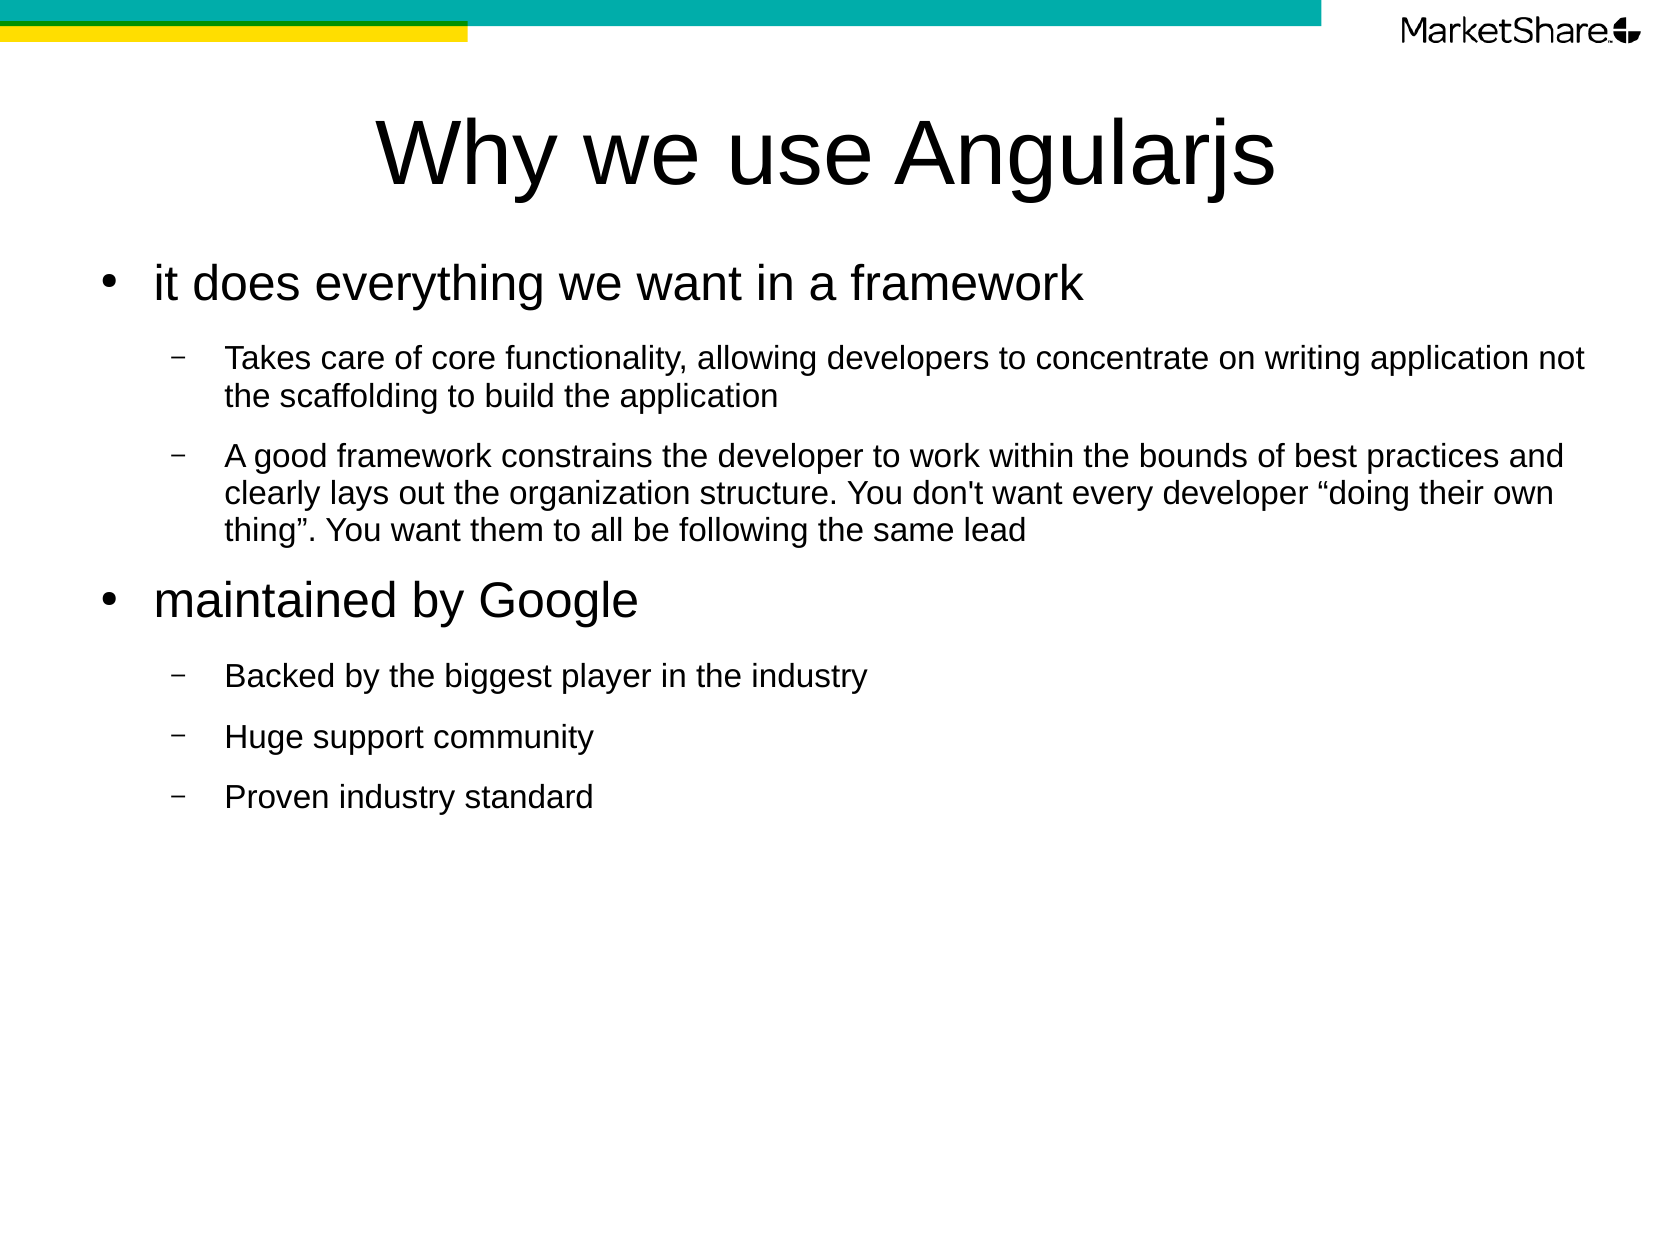

# Why we use Angularjs
it does everything we want in a framework
Takes care of core functionality, allowing developers to concentrate on writing application not the scaffolding to build the application
A good framework constrains the developer to work within the bounds of best practices and clearly lays out the organization structure. You don't want every developer “doing their own thing”. You want them to all be following the same lead
maintained by Google
Backed by the biggest player in the industry
Huge support community
Proven industry standard